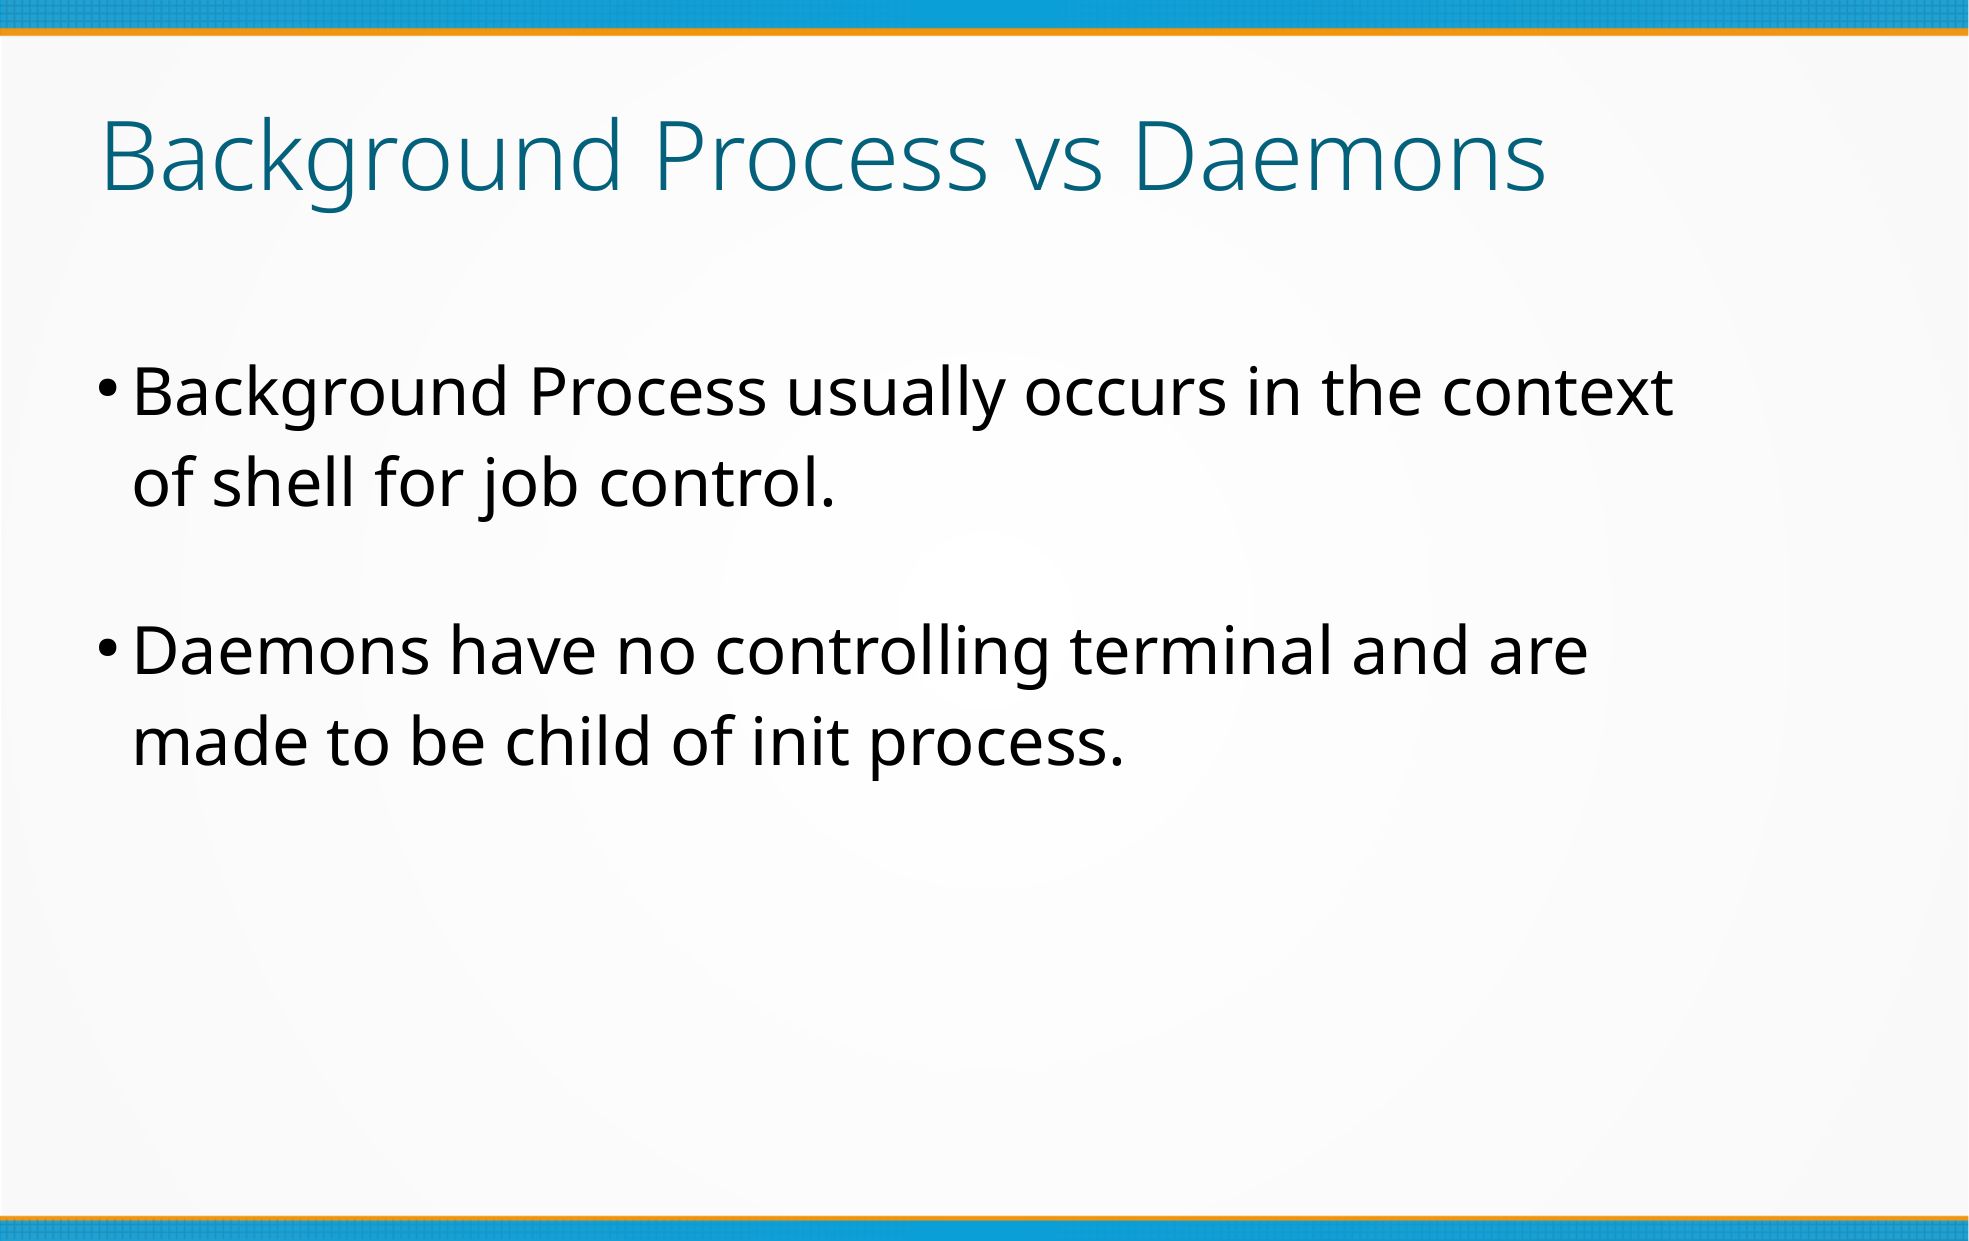

# Background Process vs Daemons
Background Process usually occurs in the context of shell for job control.
Daemons have no controlling terminal and are made to be child of init process.